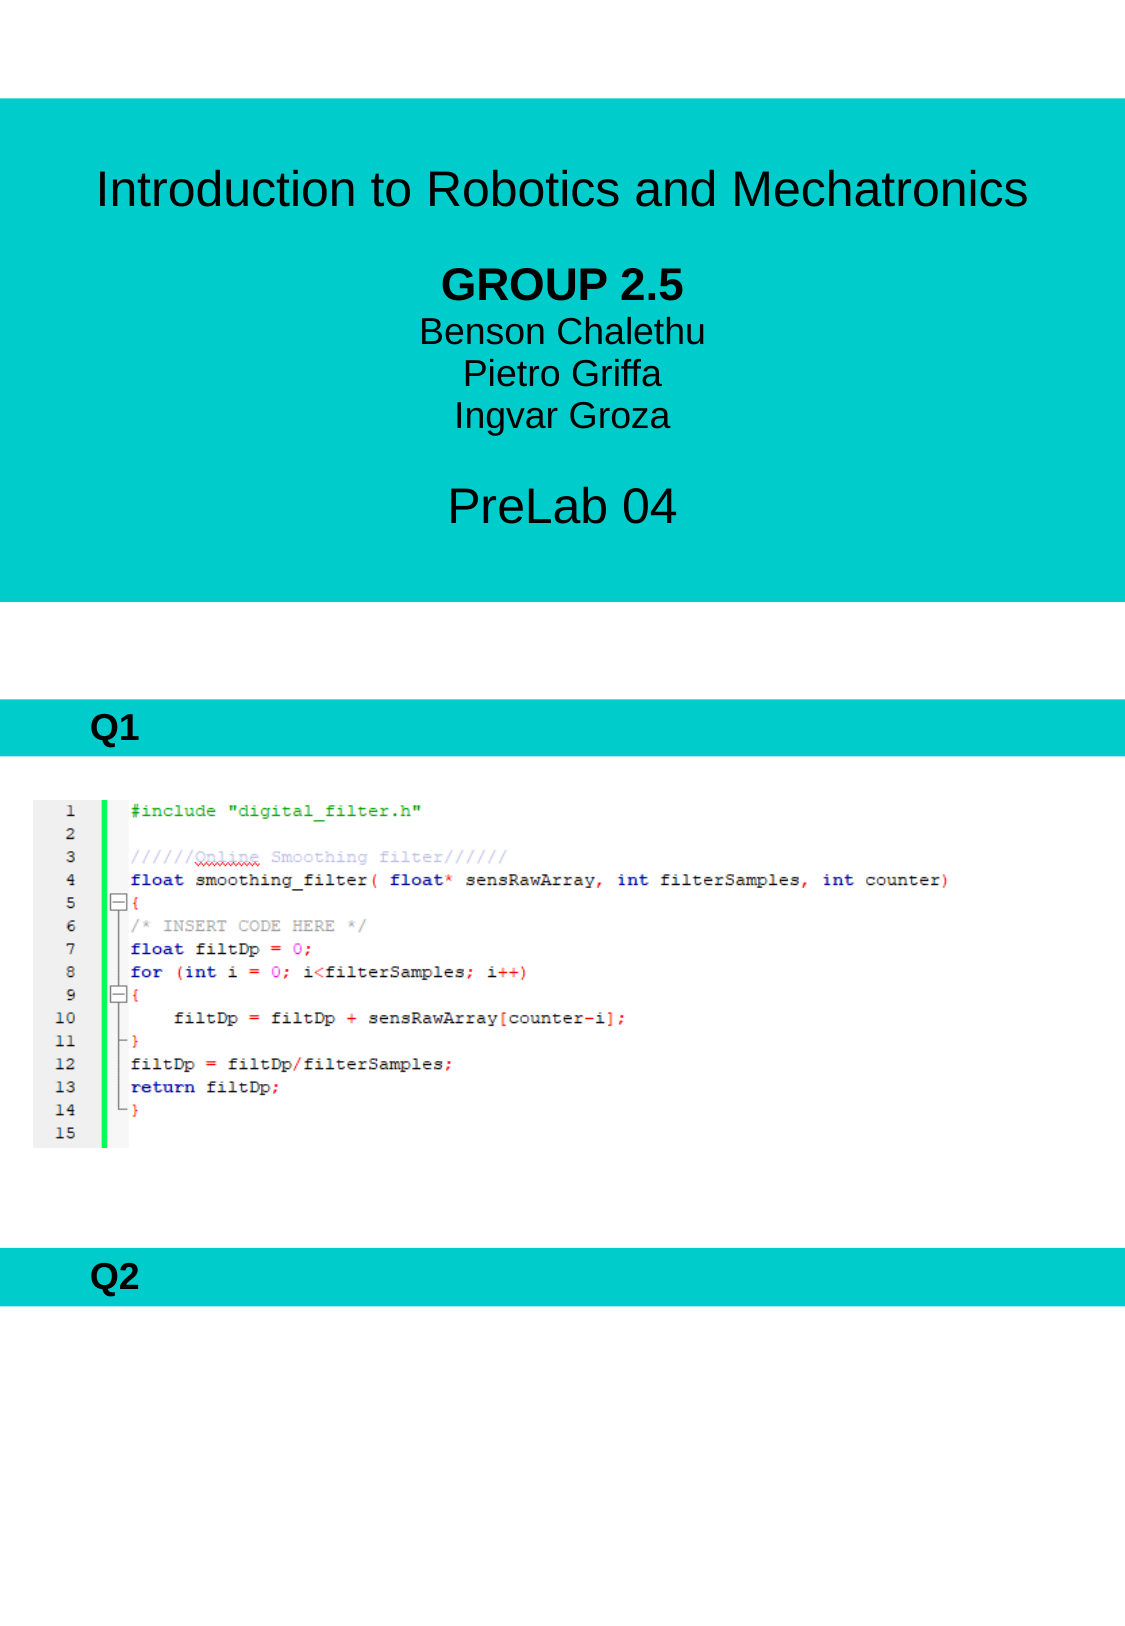

Introduction to Robotics and Mechatronics
GROUP 2.5
Benson Chalethu
Pietro Griffa
Ingvar Groza
PreLab 04
	Q1
	Q2